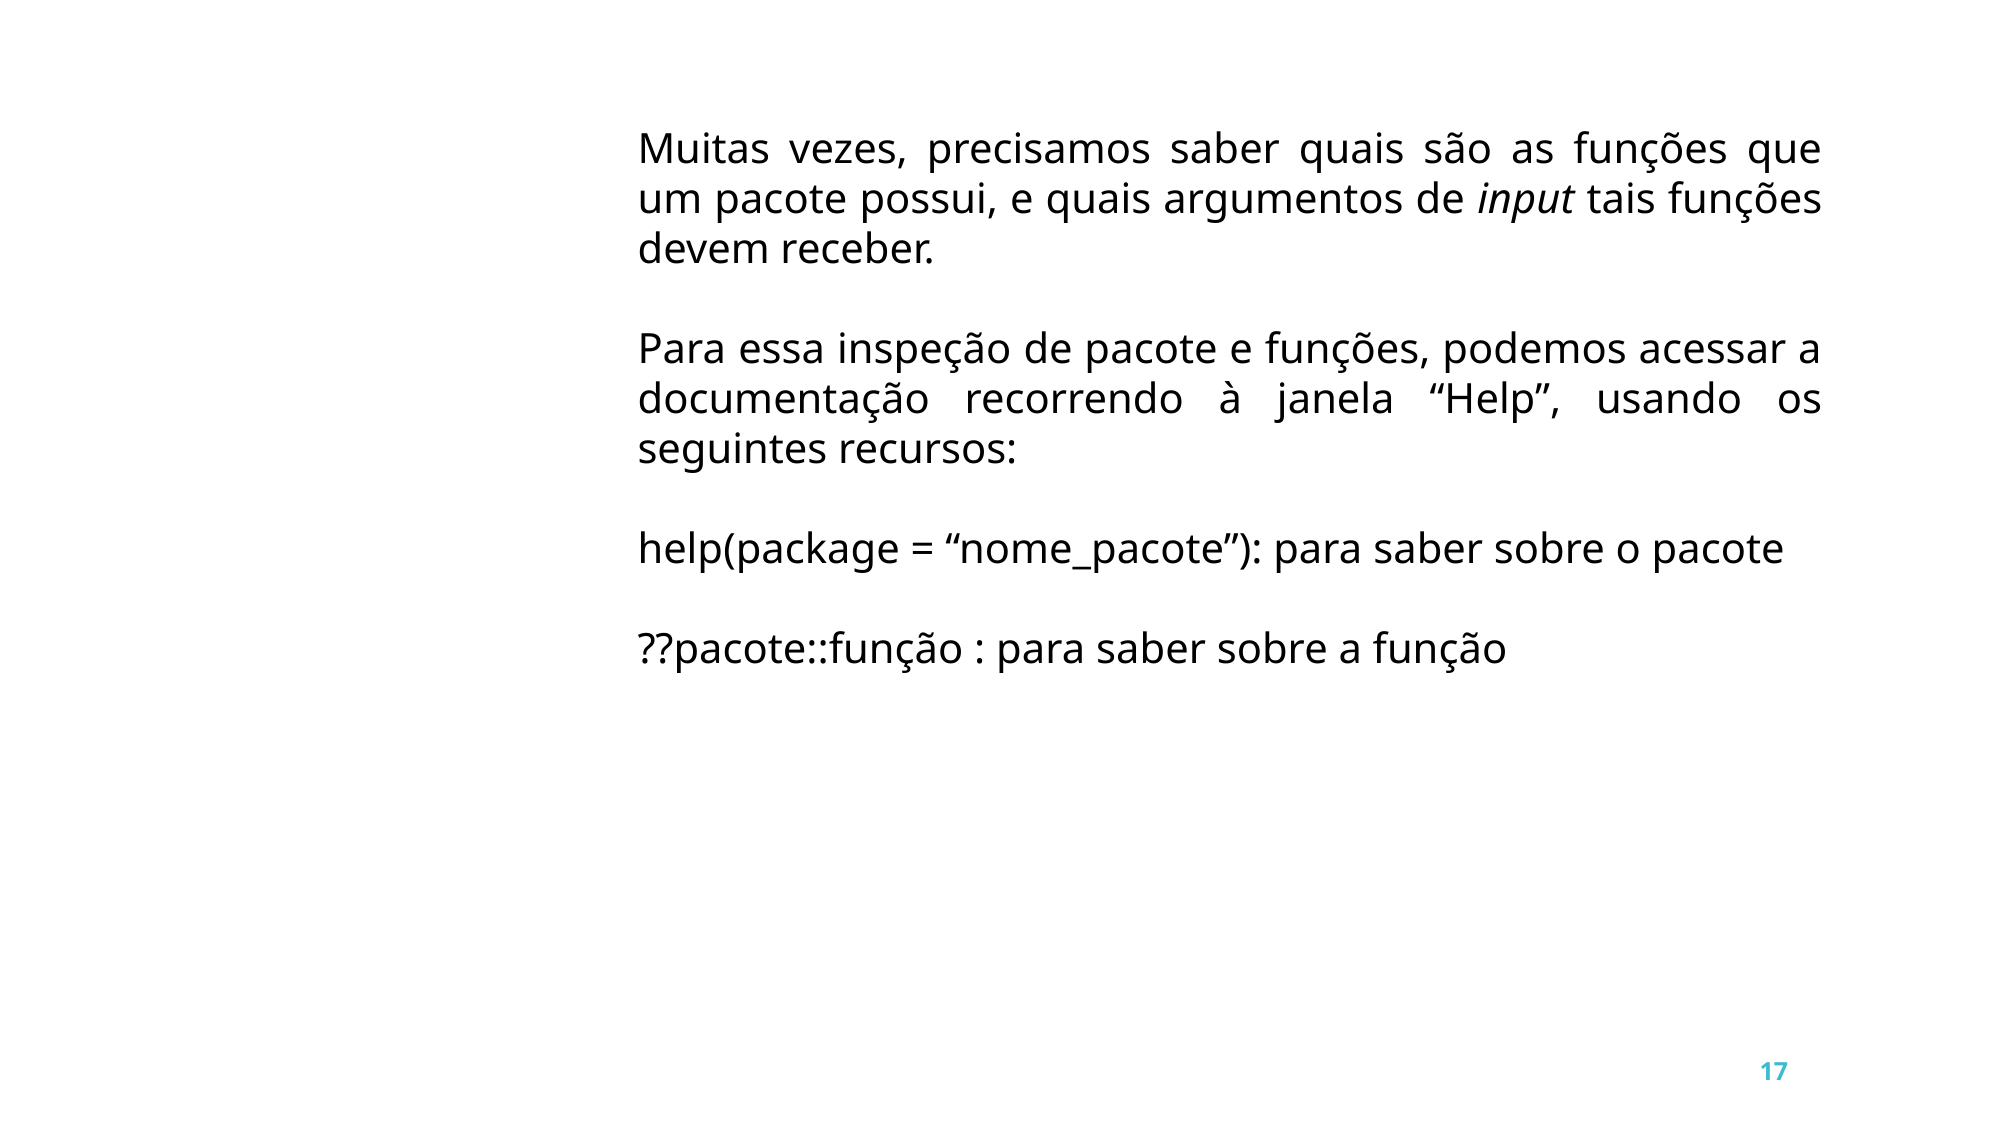

Muitas vezes, precisamos saber quais são as funções que um pacote possui, e quais argumentos de input tais funções devem receber.
Para essa inspeção de pacote e funções, podemos acessar a documentação recorrendo à janela “Help”, usando os seguintes recursos:
help(package = “nome_pacote”): para saber sobre o pacote
??pacote::função : para saber sobre a função
Pacotes
&
funções